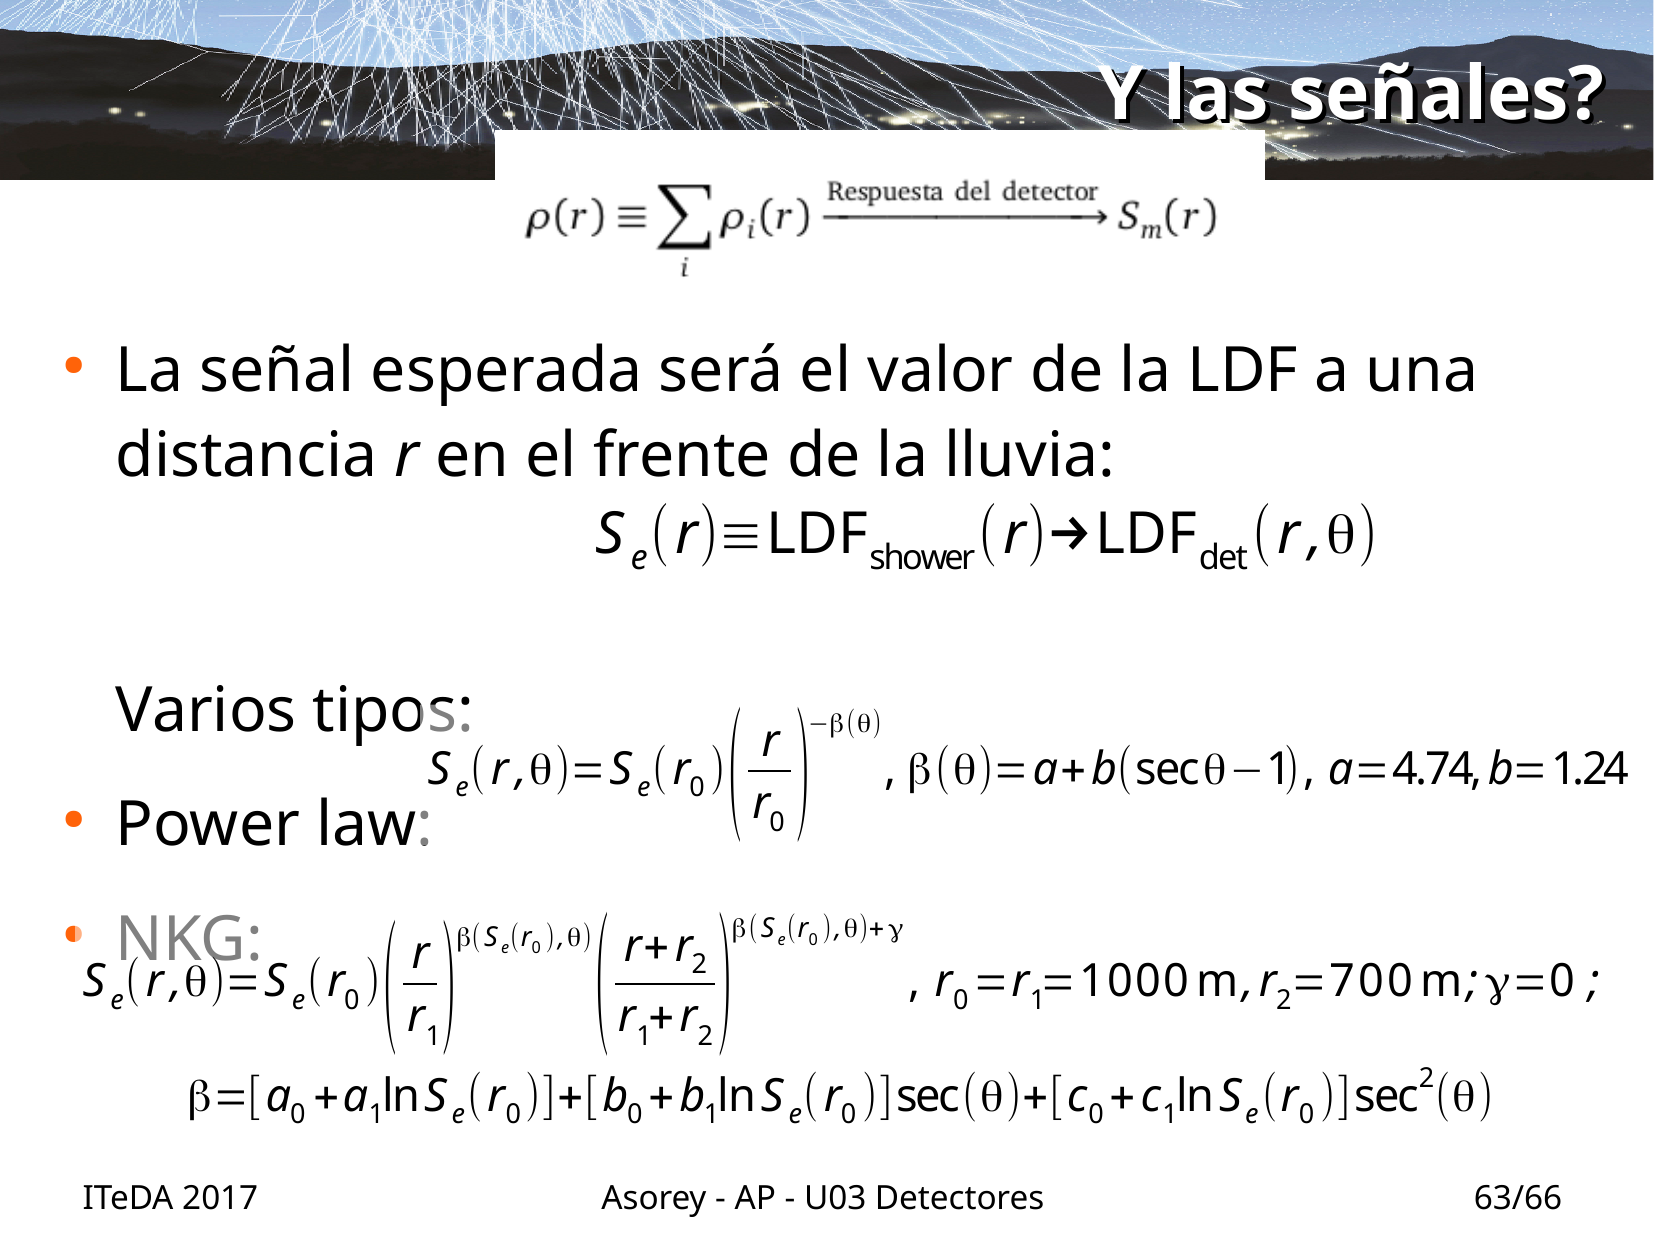

# Y las señales?
La señal esperada será el valor de la LDF a una distancia r en el frente de la lluvia:
Varios tipos:
Power law:
NKG:
ITeDA 2017
Asorey - AP - U03 Detectores
63